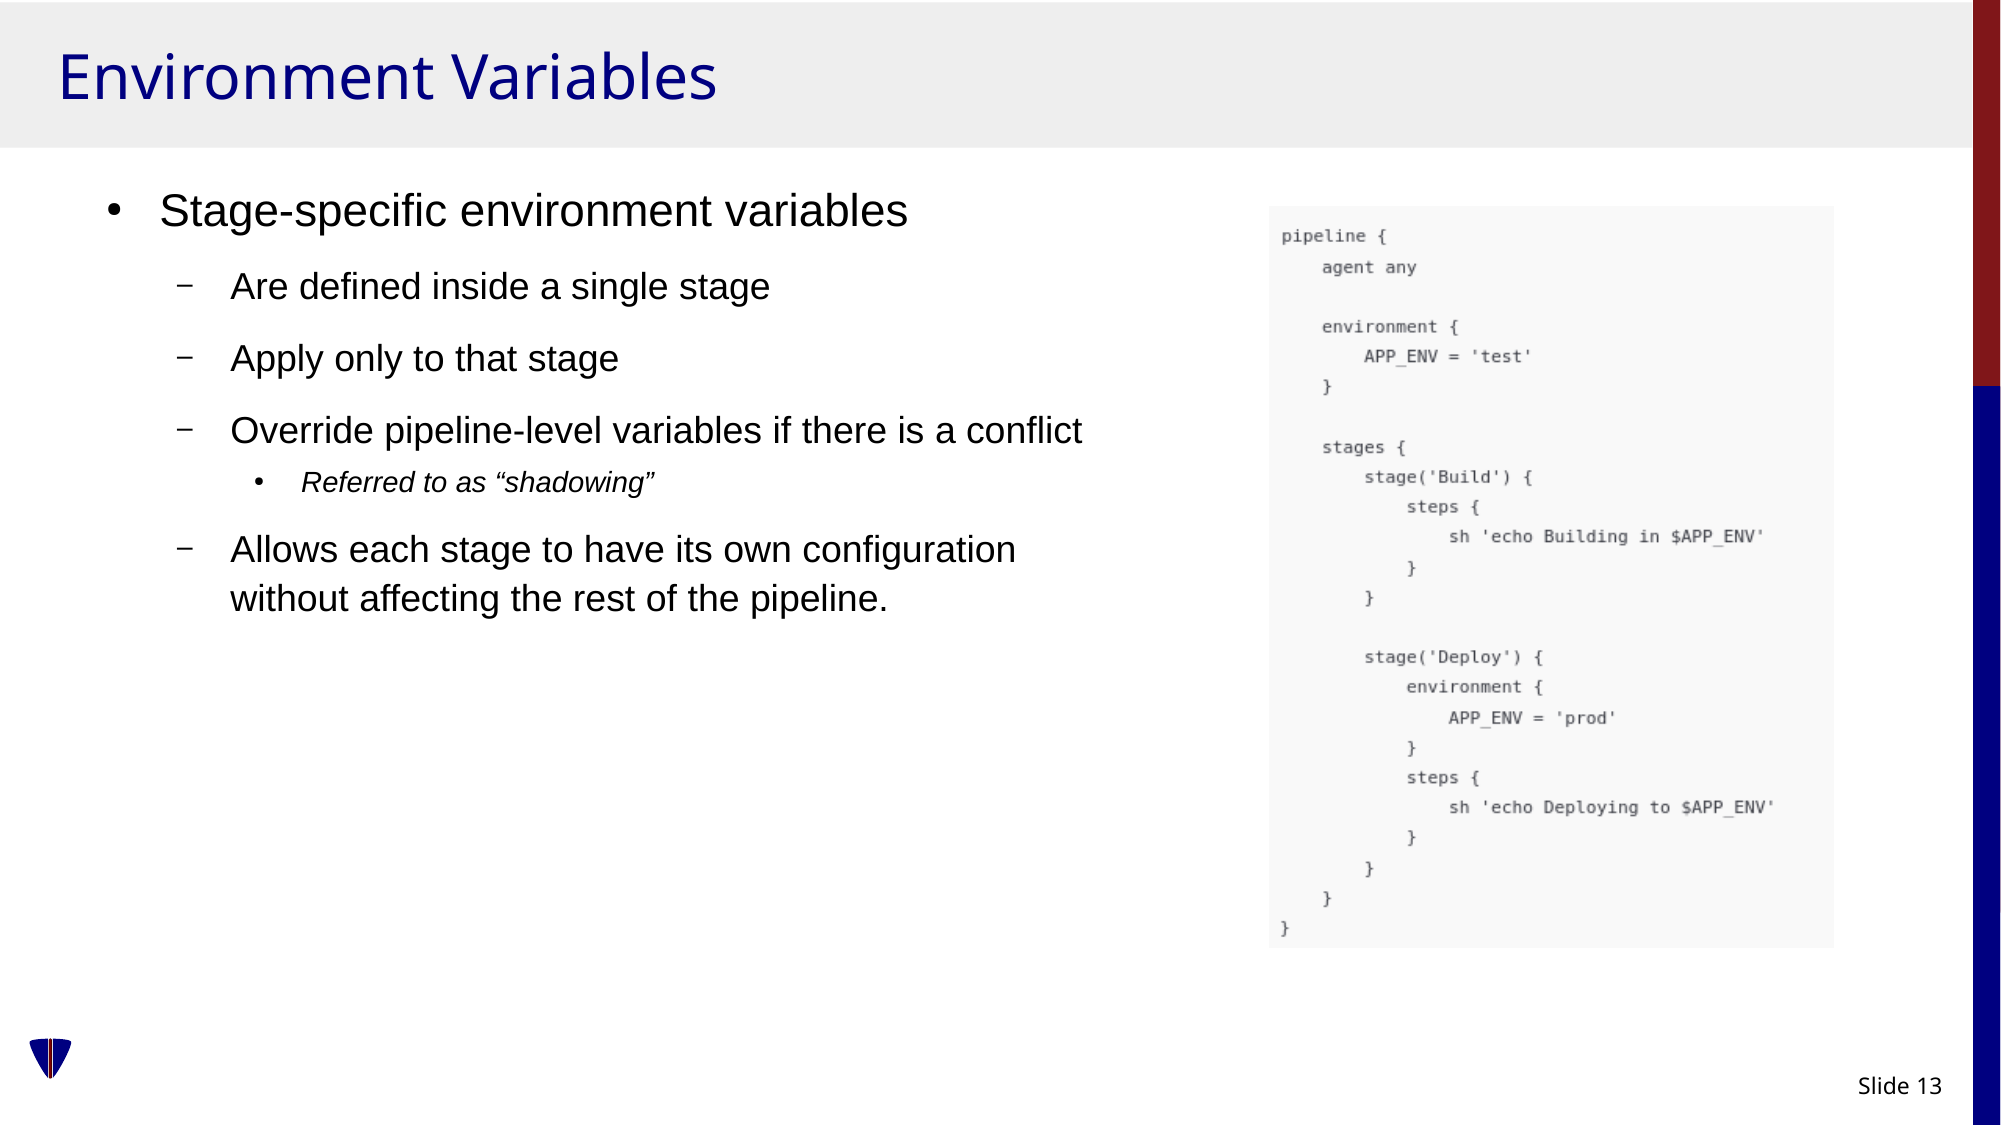

# Environment Variables
Stage-specific environment variables
Are defined inside a single stage
Apply only to that stage
Override pipeline-level variables if there is a conflict
Referred to as “shadowing”
Allows each stage to have its own configuration without affecting the rest of the pipeline.